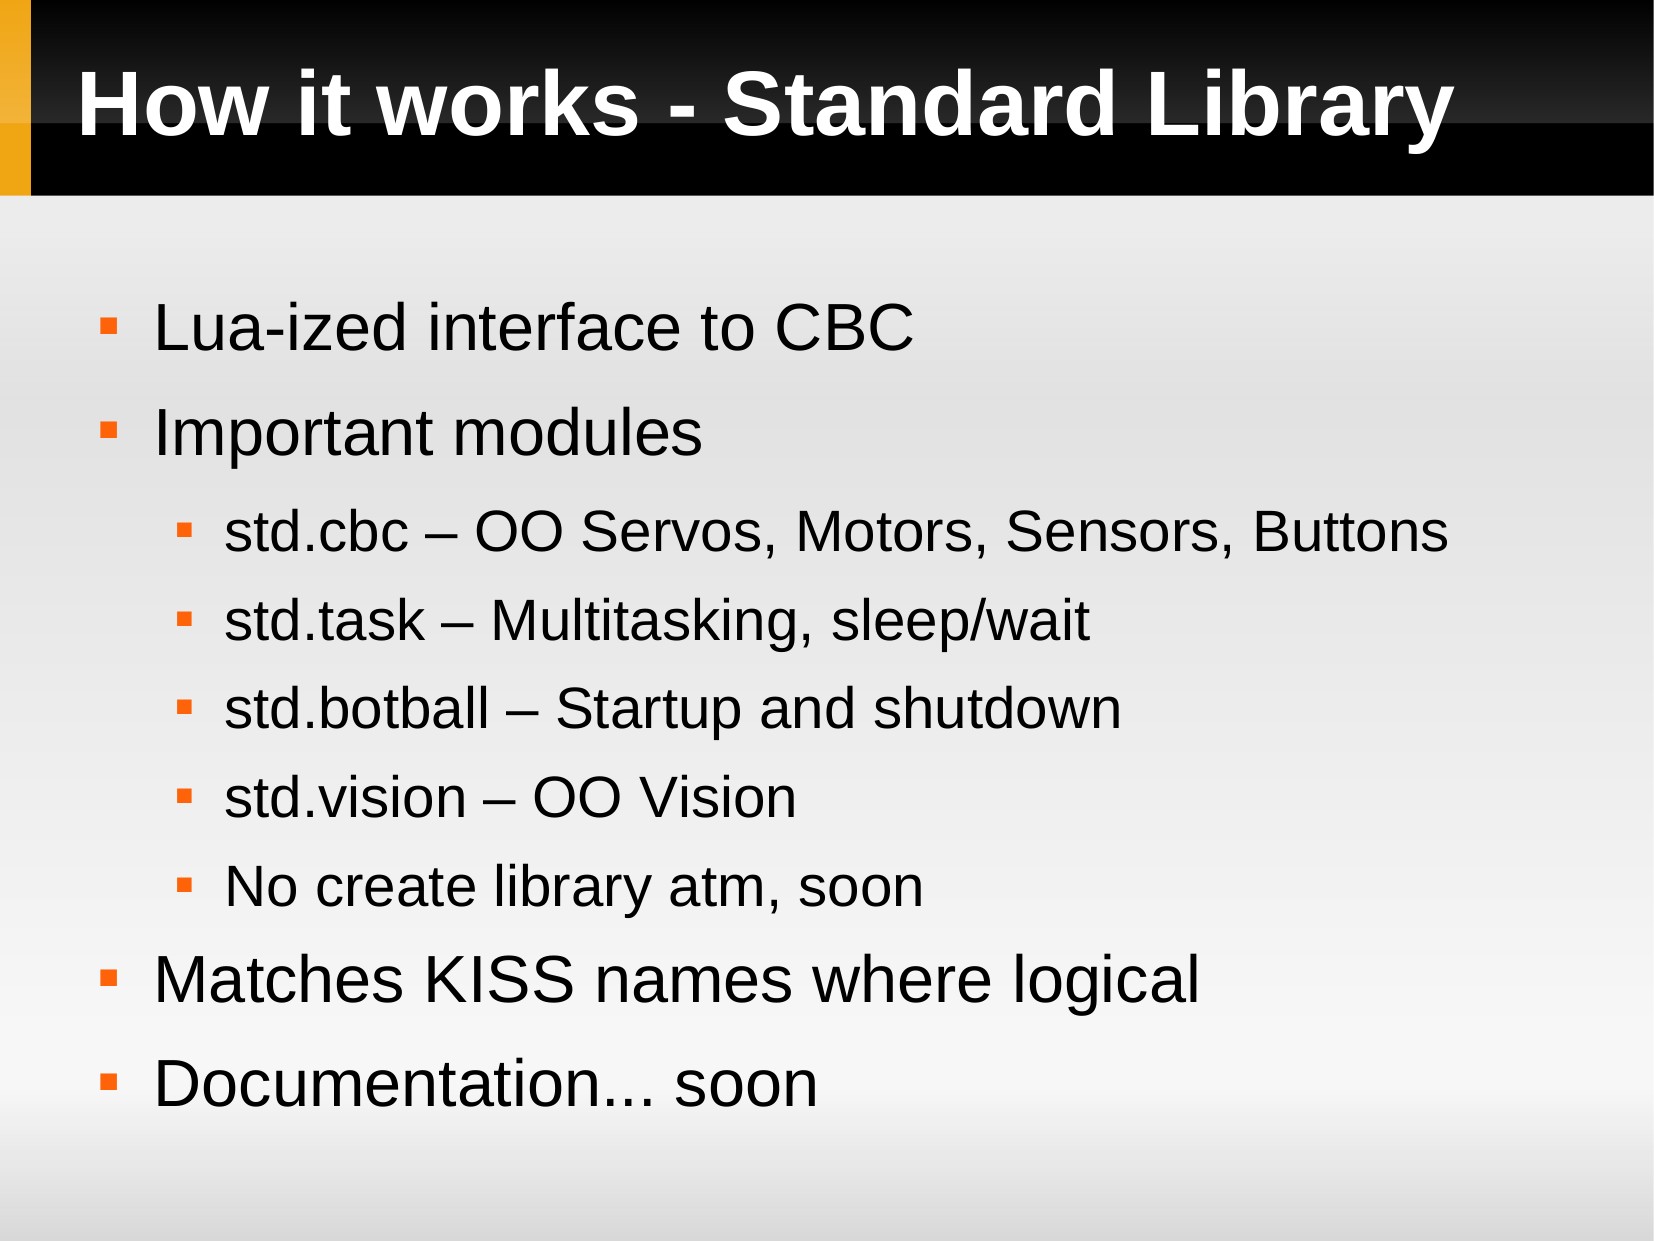

# How it works - Standard Library
Lua-ized interface to CBC
Important modules
std.cbc – OO Servos, Motors, Sensors, Buttons
std.task – Multitasking, sleep/wait
std.botball – Startup and shutdown
std.vision – OO Vision
No create library atm, soon
Matches KISS names where logical
Documentation... soon